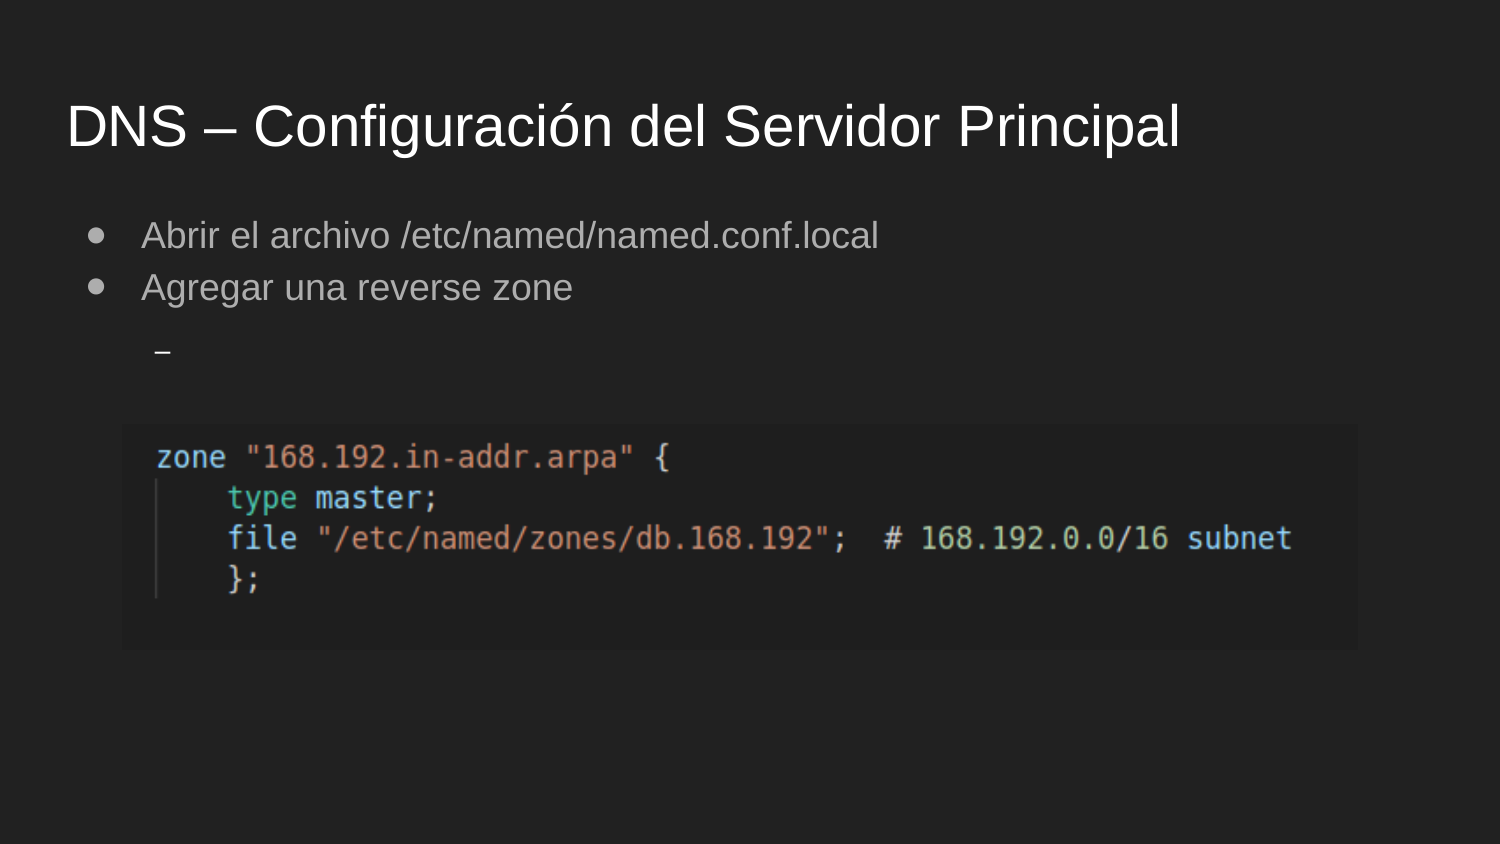

# DNS – Configuración del Servidor Principal
Abrir el archivo /etc/named/named.conf.local
Agregar una reverse zone